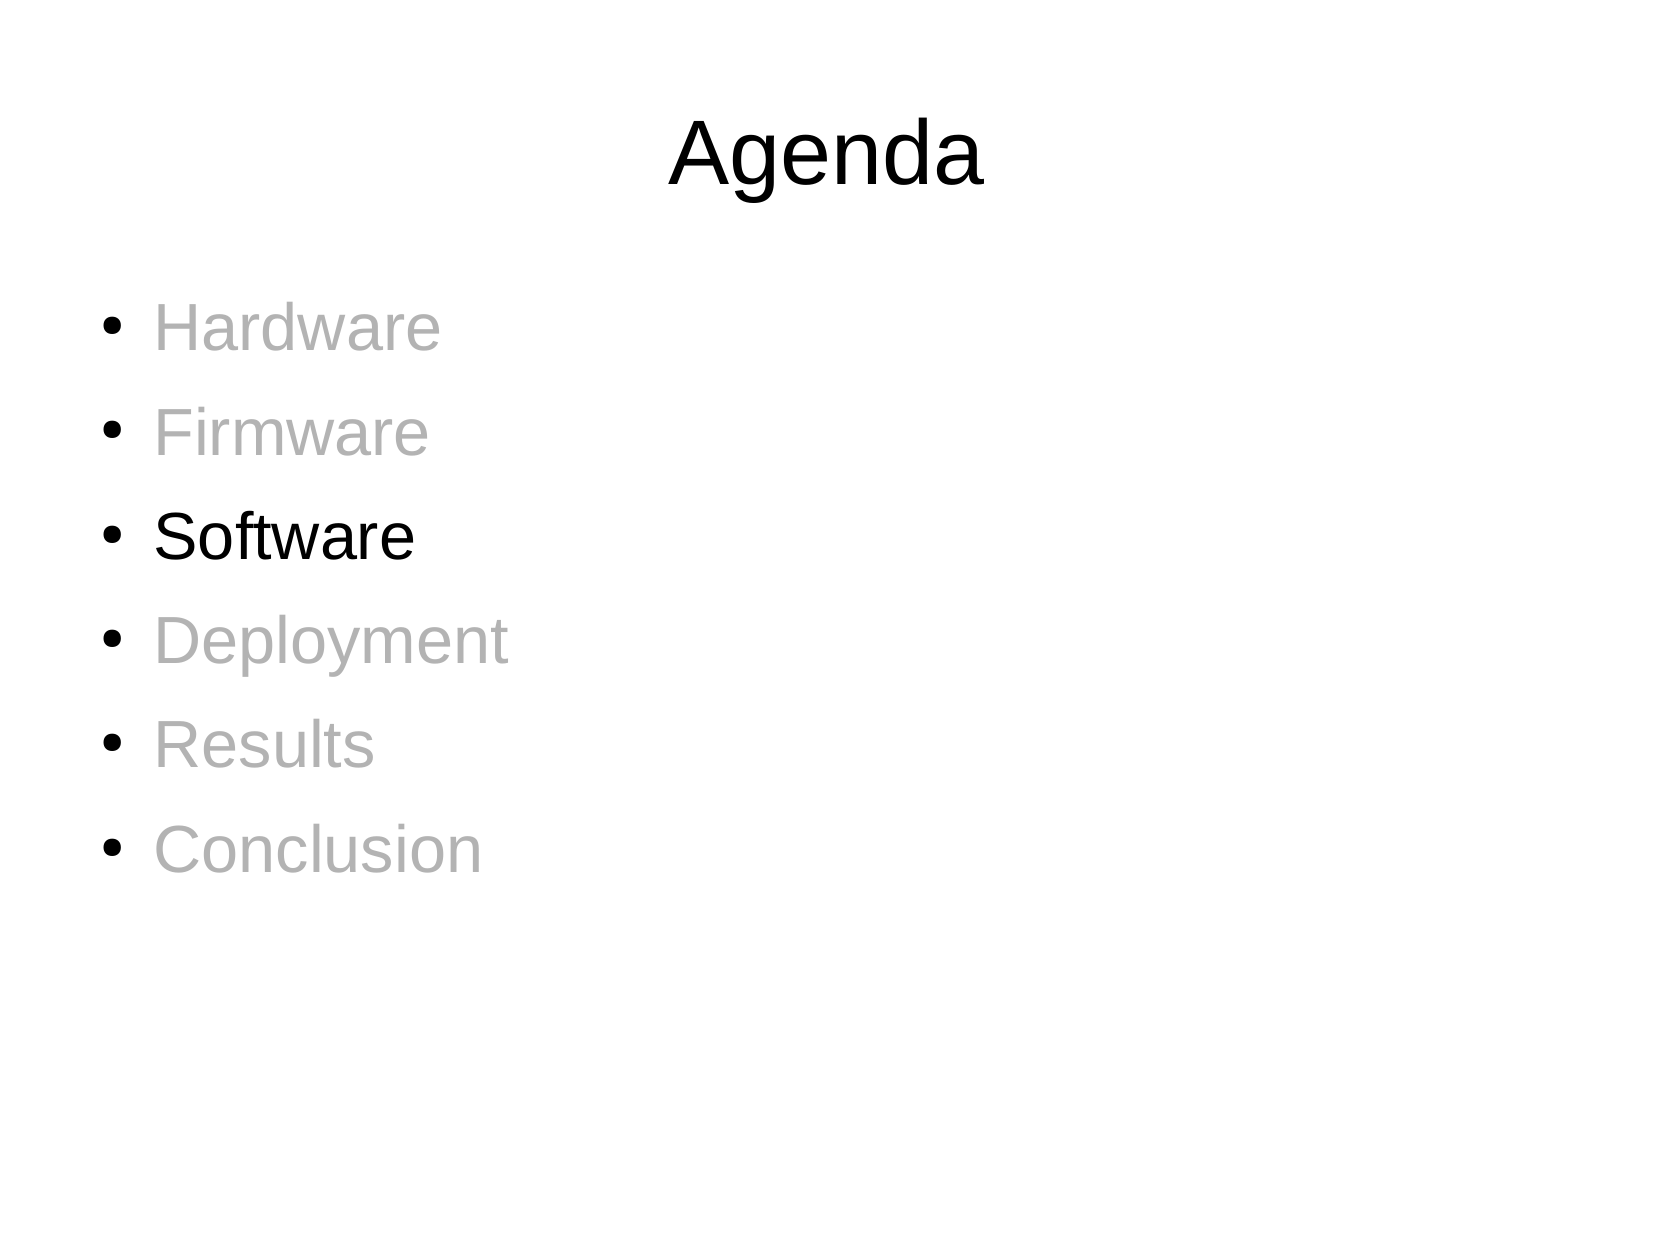

# Agenda
Hardware
Firmware
Software
Deployment
Results
Conclusion